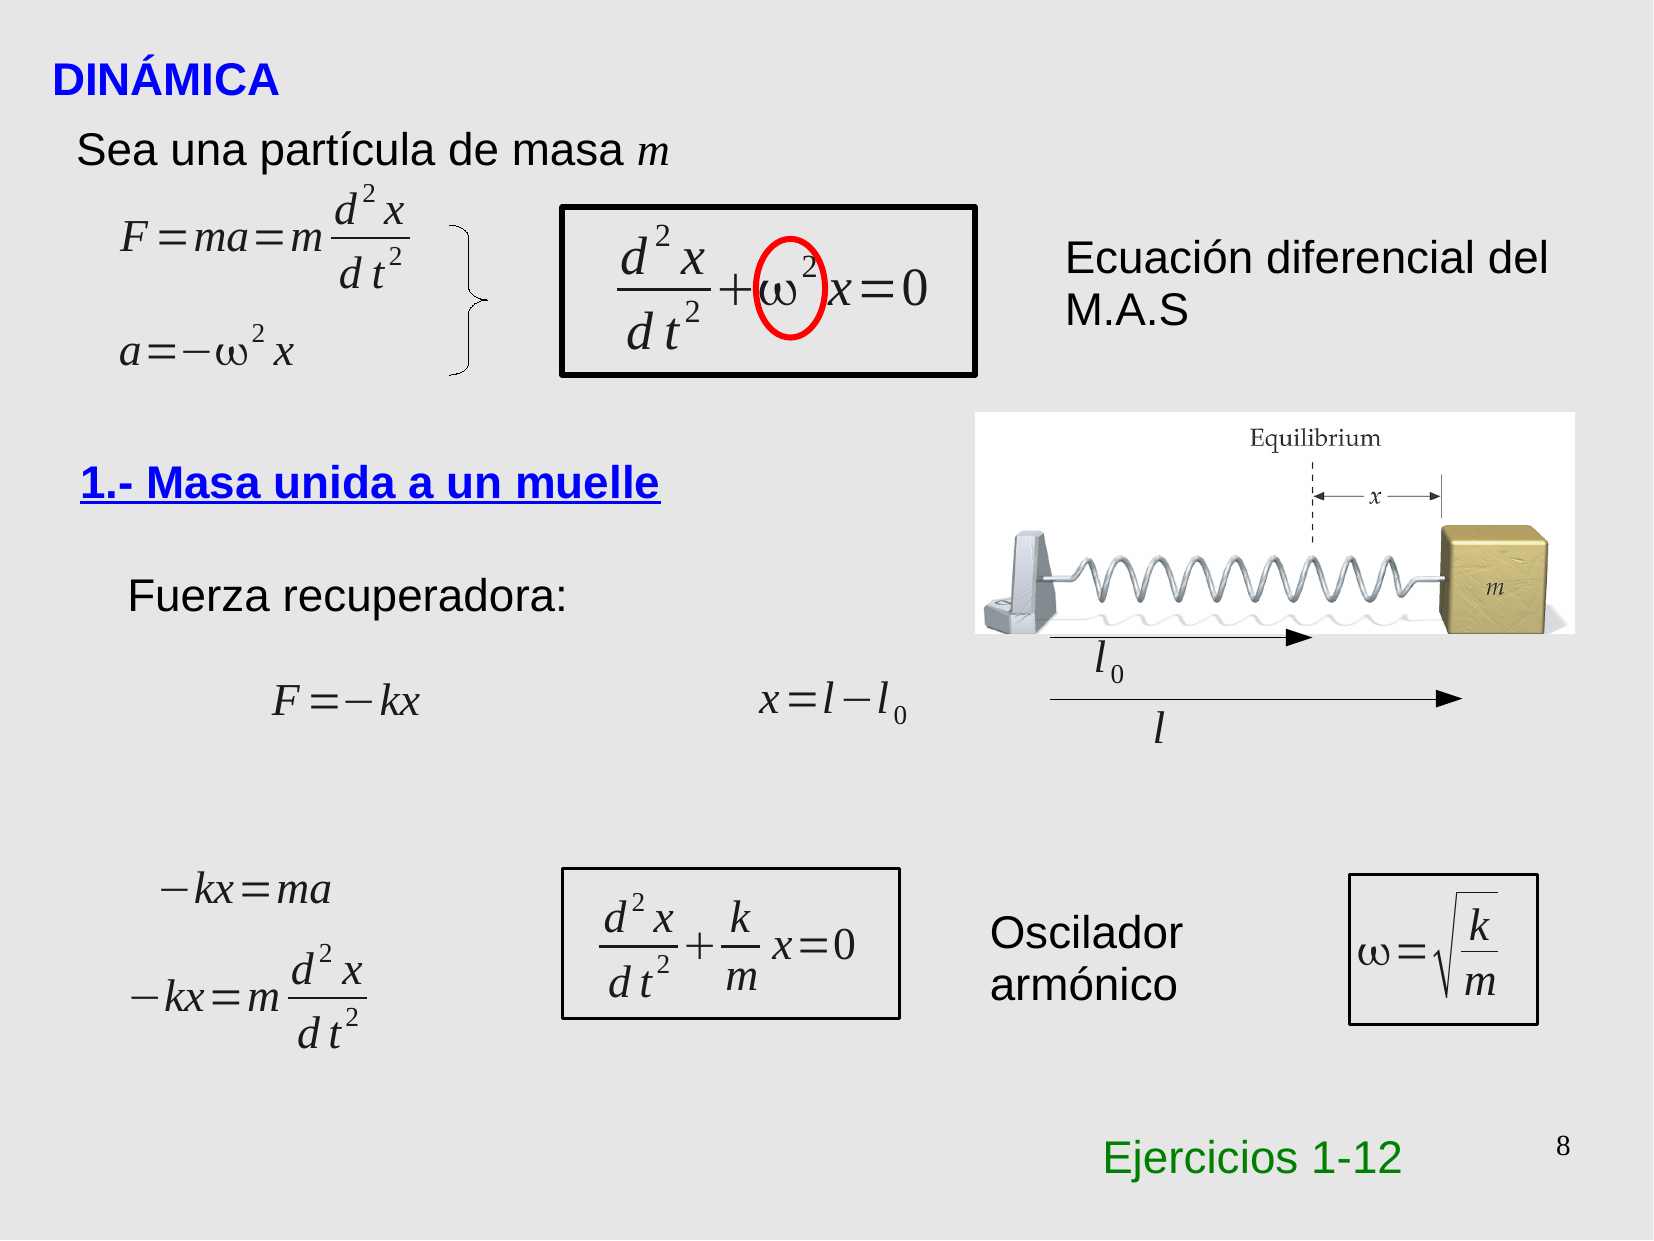

DINÁMICA
Sea una partícula de masa m
Ecuación diferencial del M.A.S
1.- Masa unida a un muelle
Fuerza recuperadora:
Oscilador armónico
Ejercicios 1-12
8